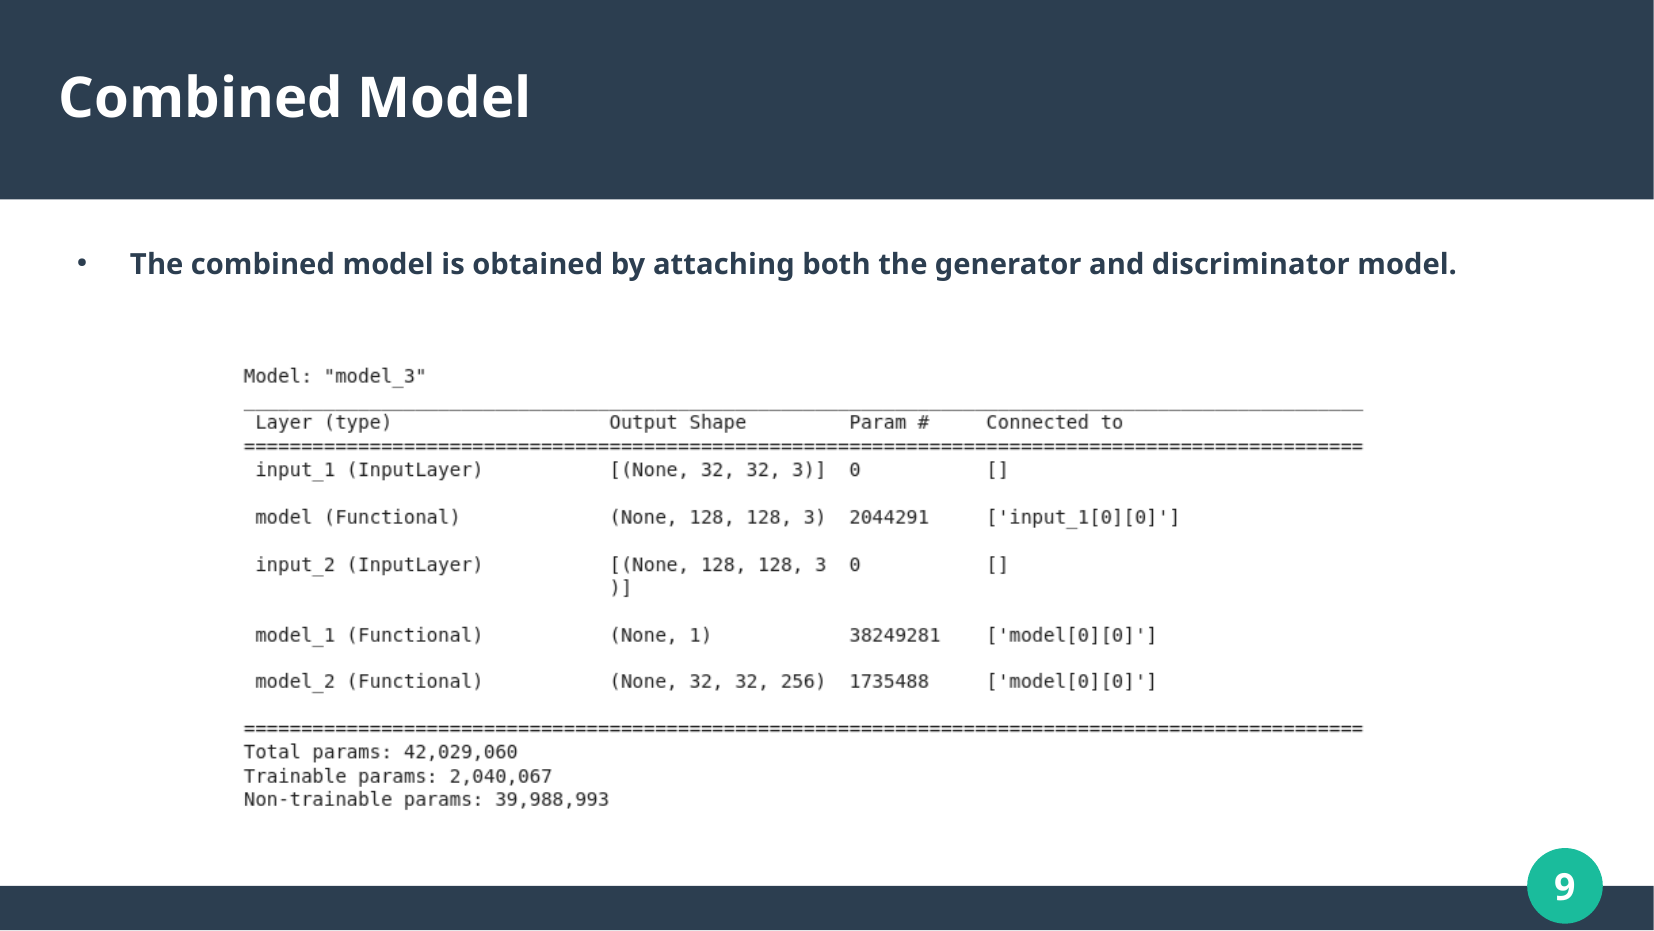

# Combined Model
The combined model is obtained by attaching both the generator and discriminator model.